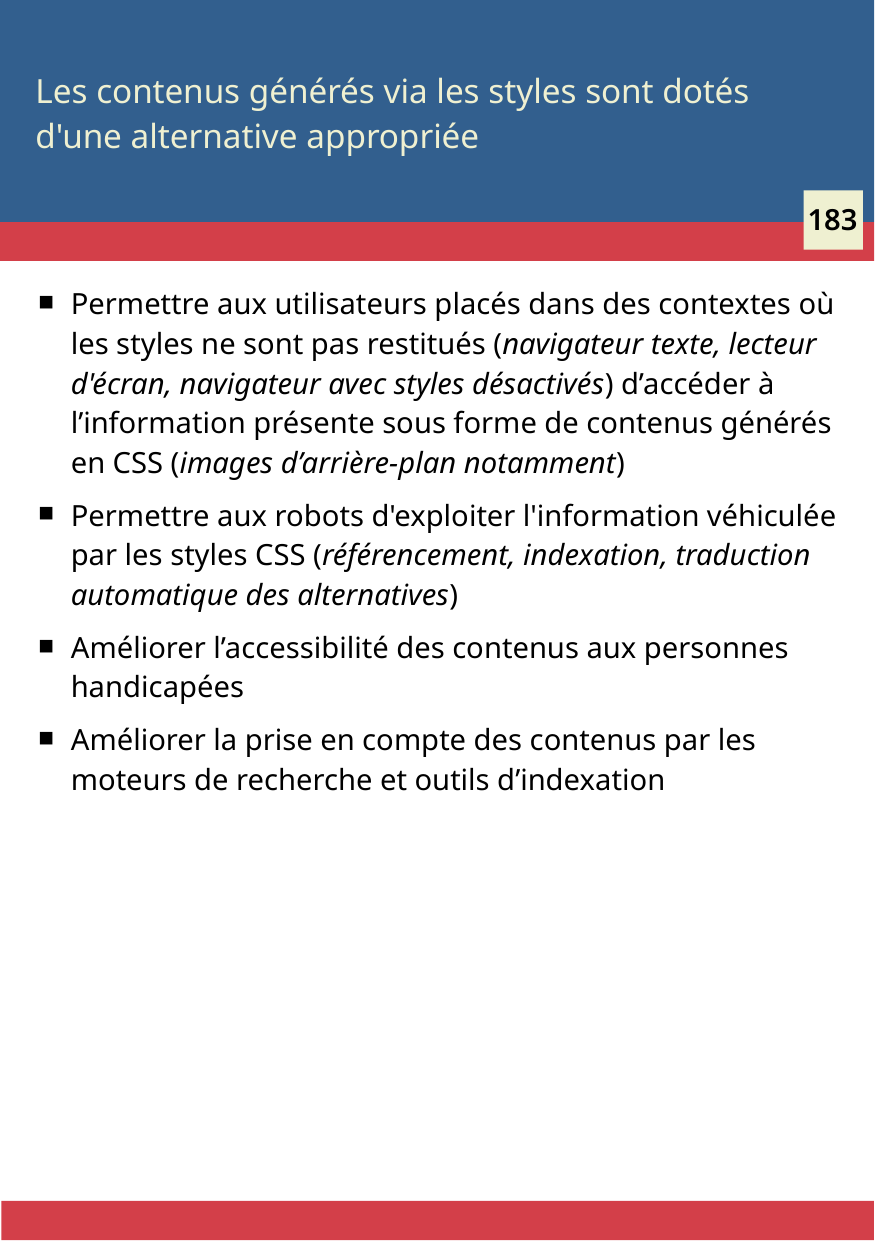

# Les contenus générés via les styles sont dotés d'une alternative appropriée
183
Permettre aux utilisateurs placés dans des contextes où les styles ne sont pas restitués (navigateur texte, lecteur d'écran, navigateur avec styles désactivés) d’accéder à l’information présente sous forme de contenus générés en CSS (images d’arrière-plan notamment)
Permettre aux robots d'exploiter l'information véhiculée par les styles CSS (référencement, indexation, traduction automatique des alternatives)
Améliorer l’accessibilité des contenus aux personnes handicapées
Améliorer la prise en compte des contenus par les moteurs de recherche et outils d’indexation